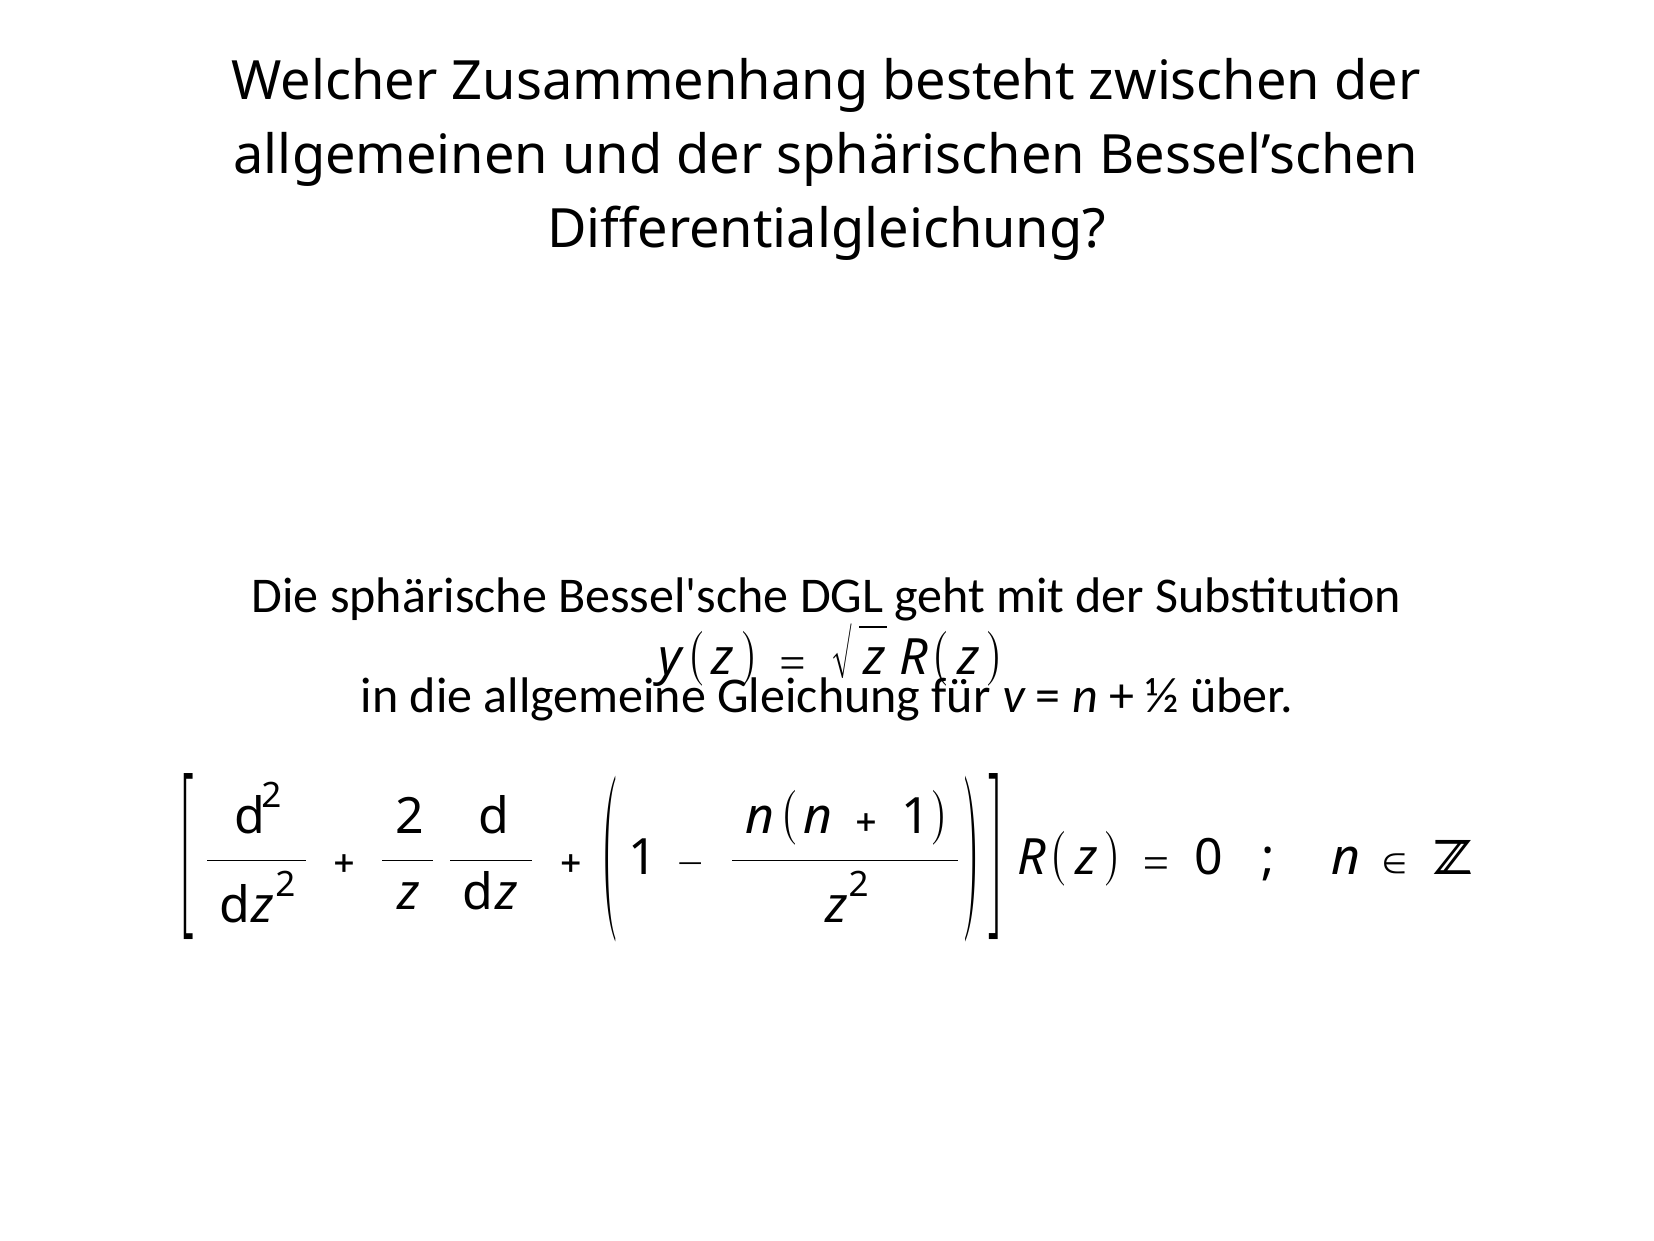

# Welcher Zusammenhang besteht zwischen der allgemeinen und der sphärischen Bessel’schen Differentialgleichung?
Die sphärische Bessel'sche DGL geht mit der Substitution
in die allgemeine Gleichung für v = n + ½ über.